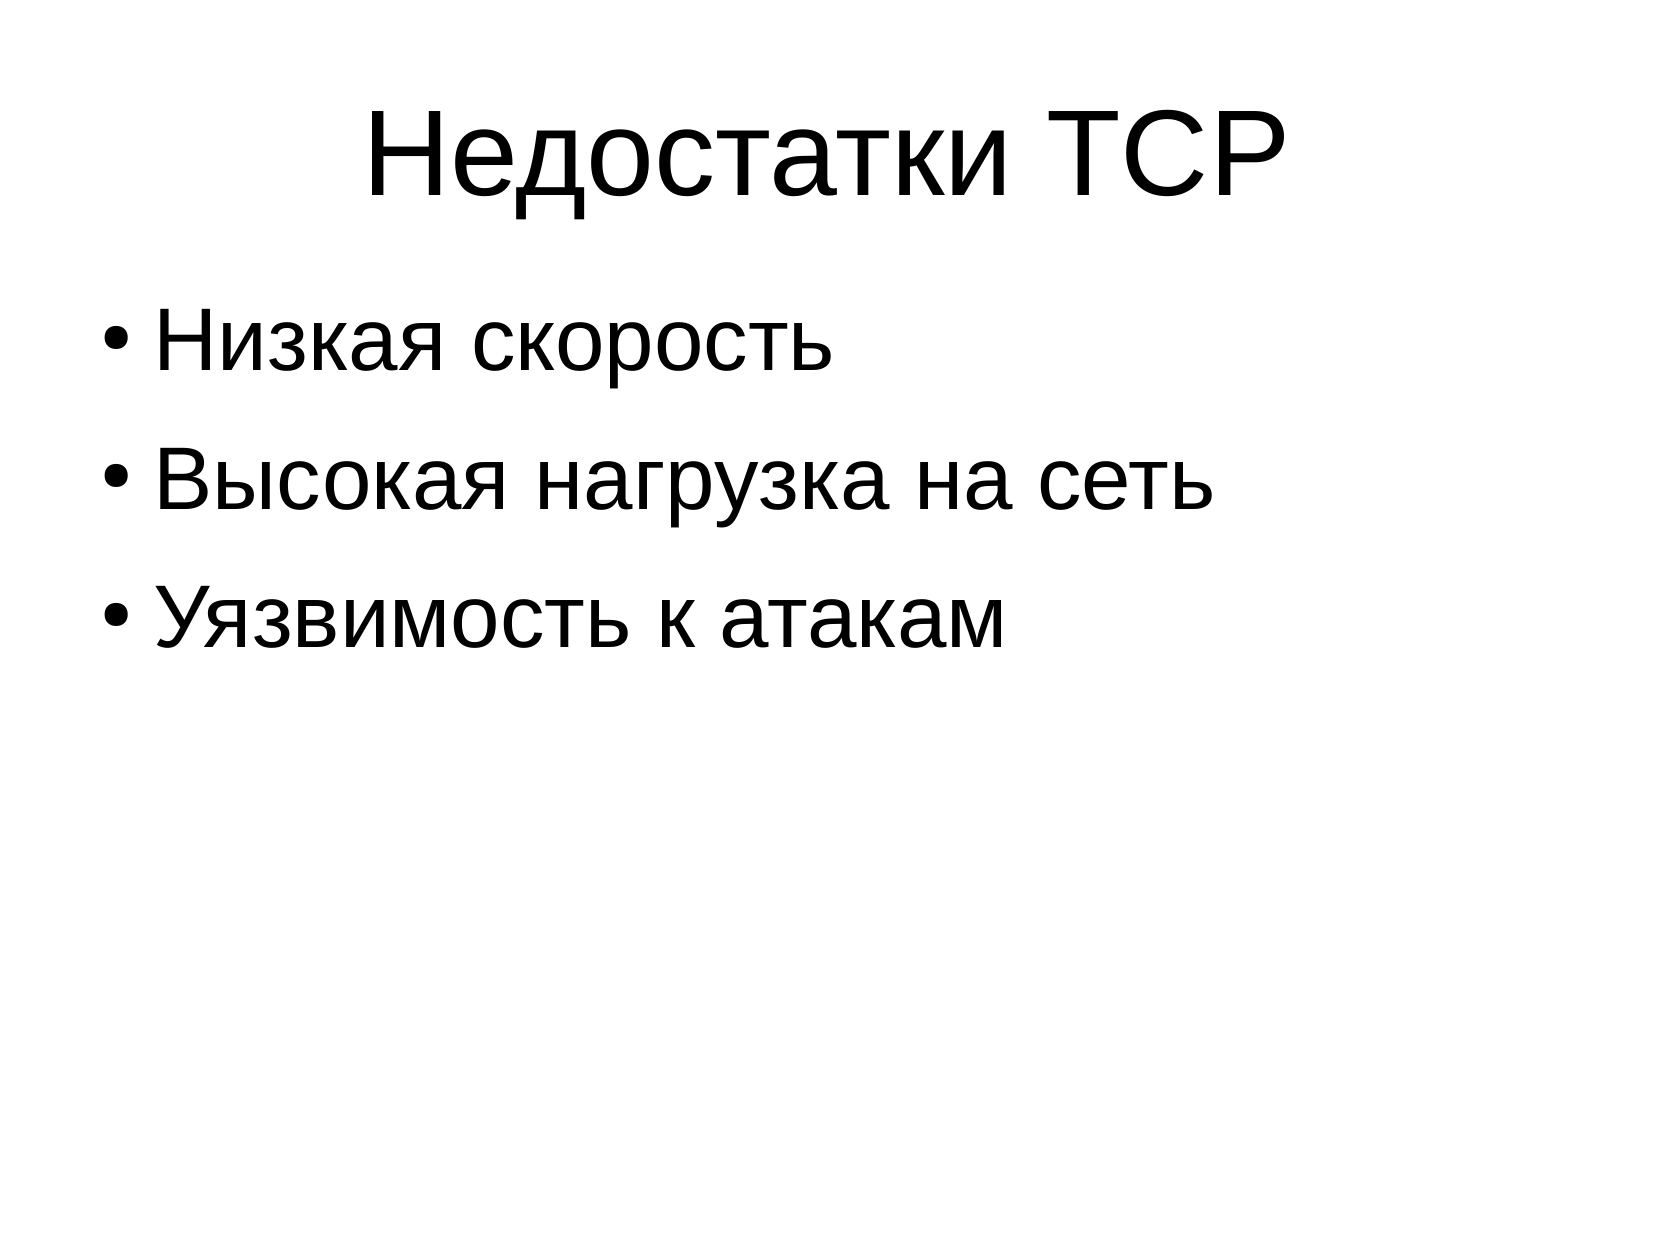

# Недостатки TCP
Низкая скорость
Высокая нагрузка на сеть
Уязвимость к атакам